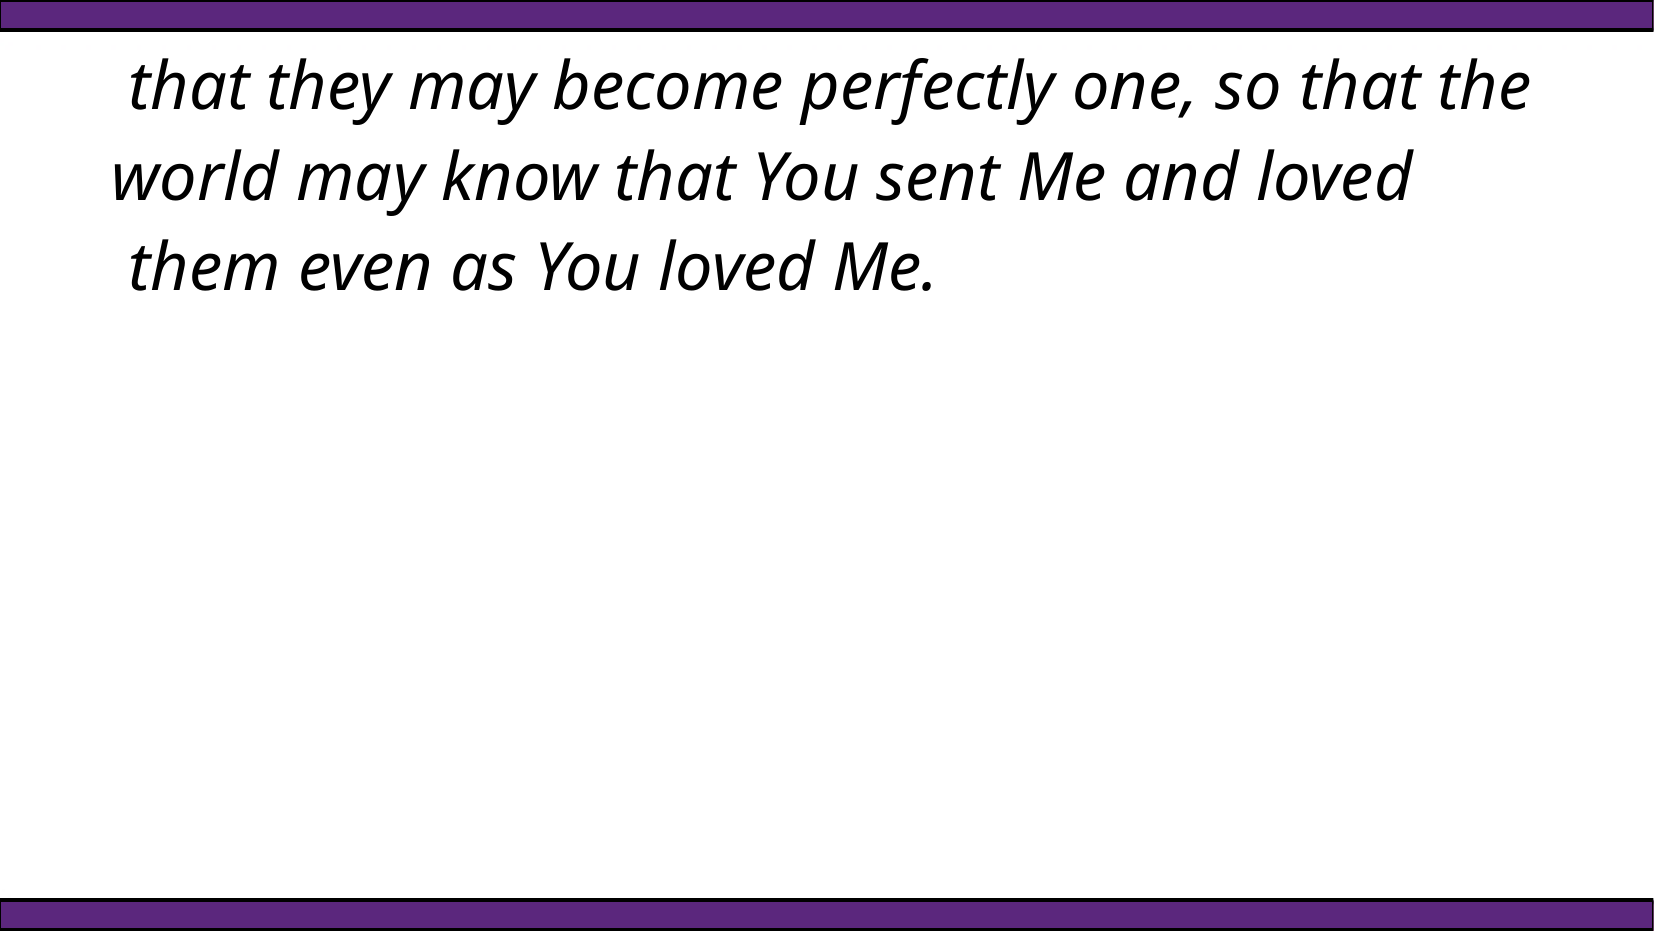

that they may become perfectly one, so that the world may know that You sent Me and loved
 them even as You loved Me.